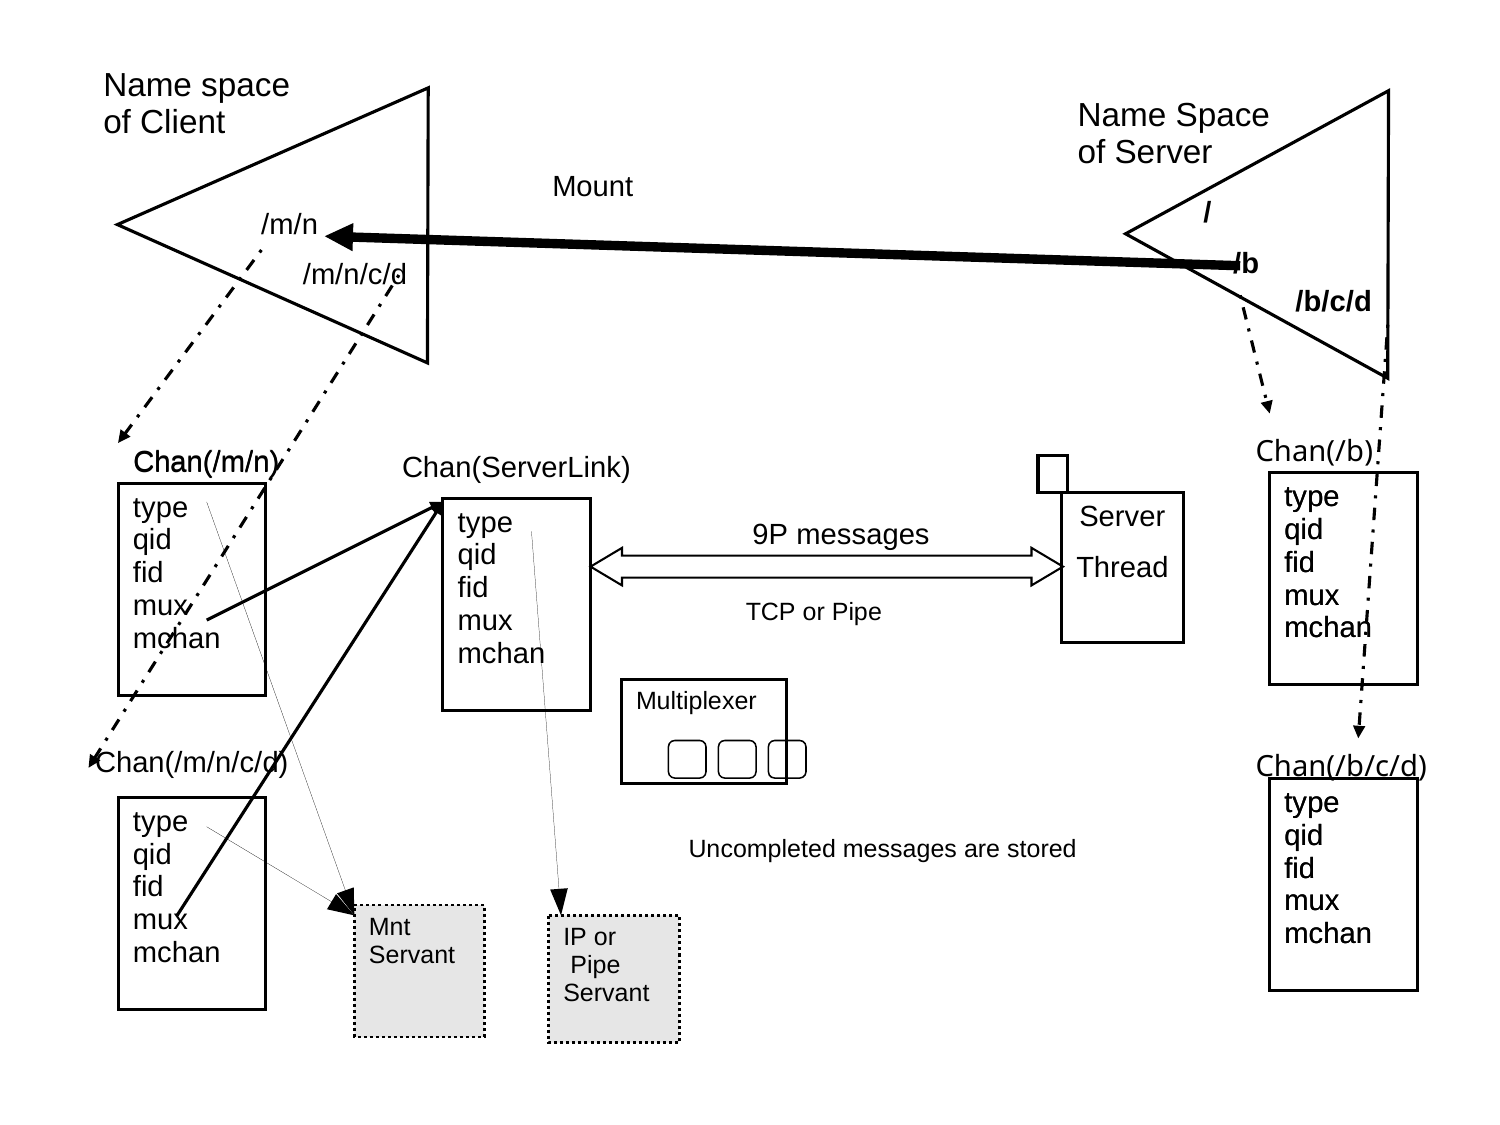

Name space
of Client
Name Space
of Server
Mount
/
/m/n
/b
/m/n/c/d
/b/c/d
Chan(/b)
Chan(/m/n)
Chan(/m/n)
Chan(ServerLink)
Server
Thread
type
qid
fid
mux
mchan
type
qid
fid
mux
mchan
type
qid
fid
mux
mchan
type
qid
fid
mux
mchan
9P messages
TCP or Pipe
Multiplexer
Chan(/m/n/c/d)
Chan(/b/c/d)
type
qid
fid
mux
mchan
type
qid
fid
mux
mchan
type
qid
fid
mux
mchan
Uncompleted messages are stored
Mnt
Servant
IP or
 Pipe
Servant